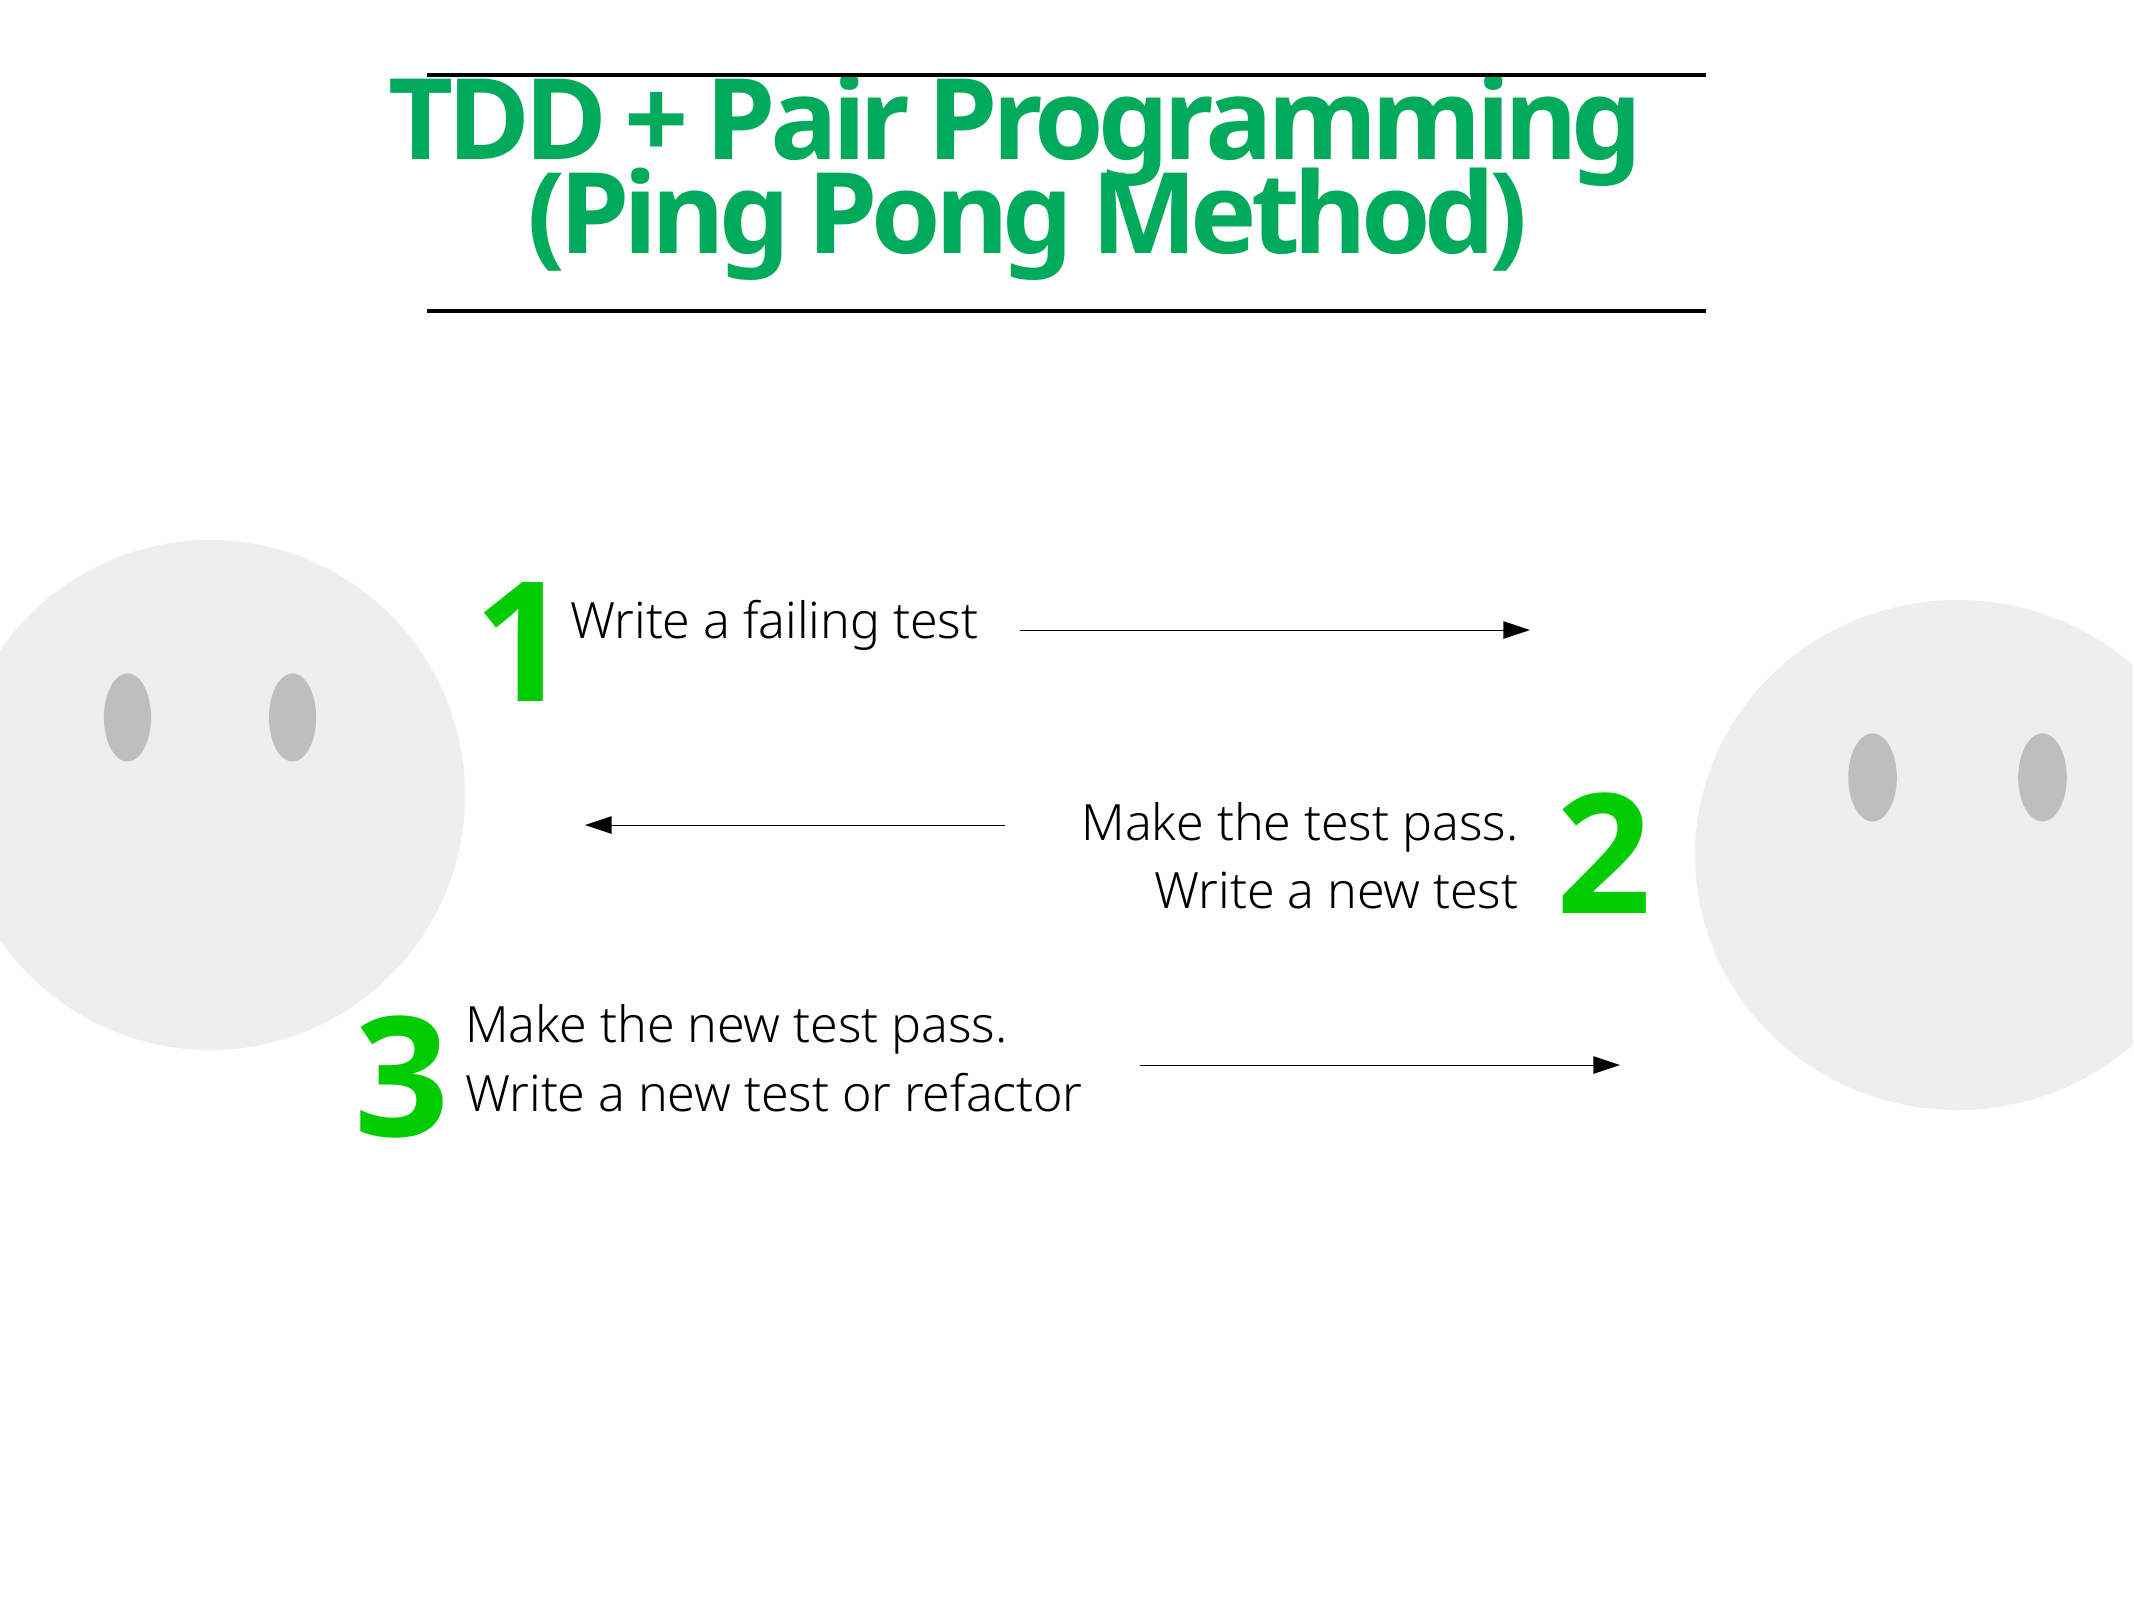

# TDD + Pair Programming (Ping Pong Method)
1
Write a failing test
2
Make the test pass.
Write a new test
3
Make the new test pass.
Write a new test or refactor